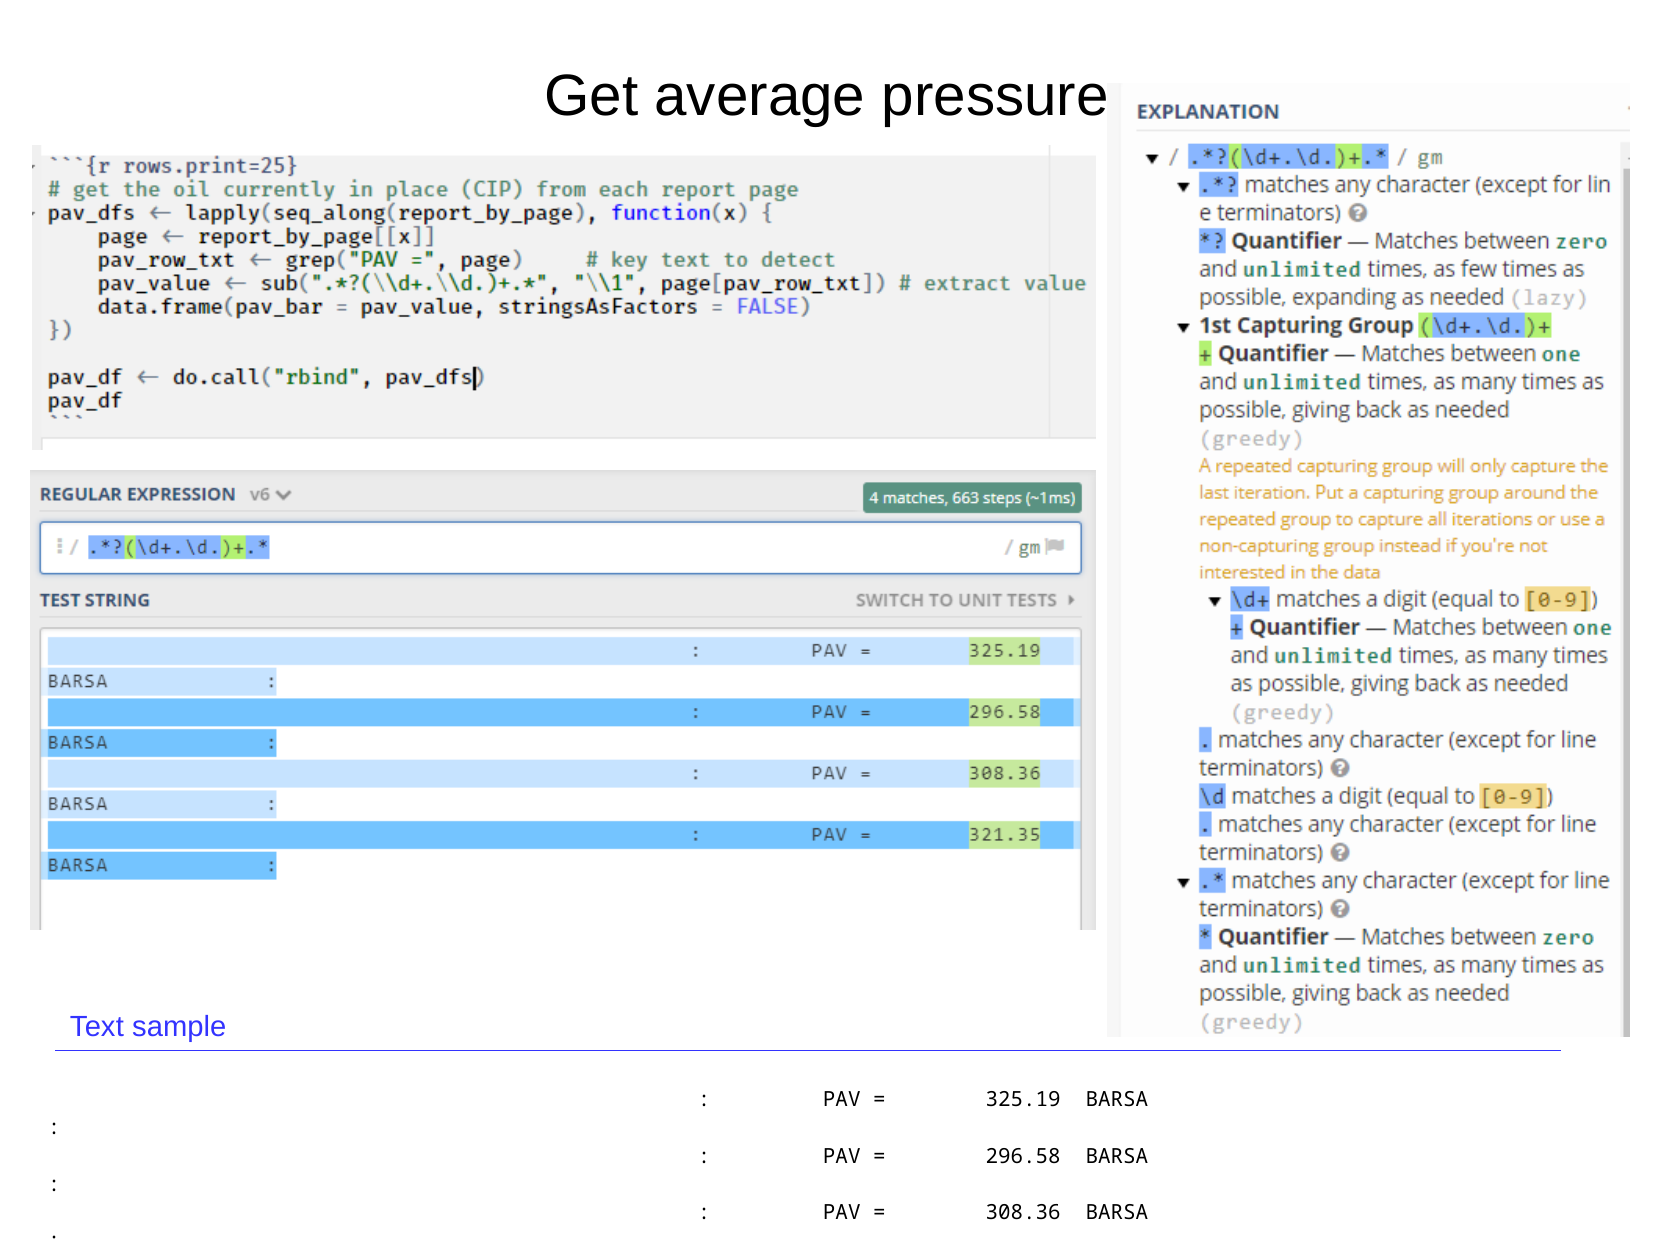

# Get average pressure
Text sample
 : PAV = 325.19 BARSA :
 : PAV = 296.58 BARSA :
 : PAV = 308.36 BARSA :
 : PAV = 321.35 BARSA :